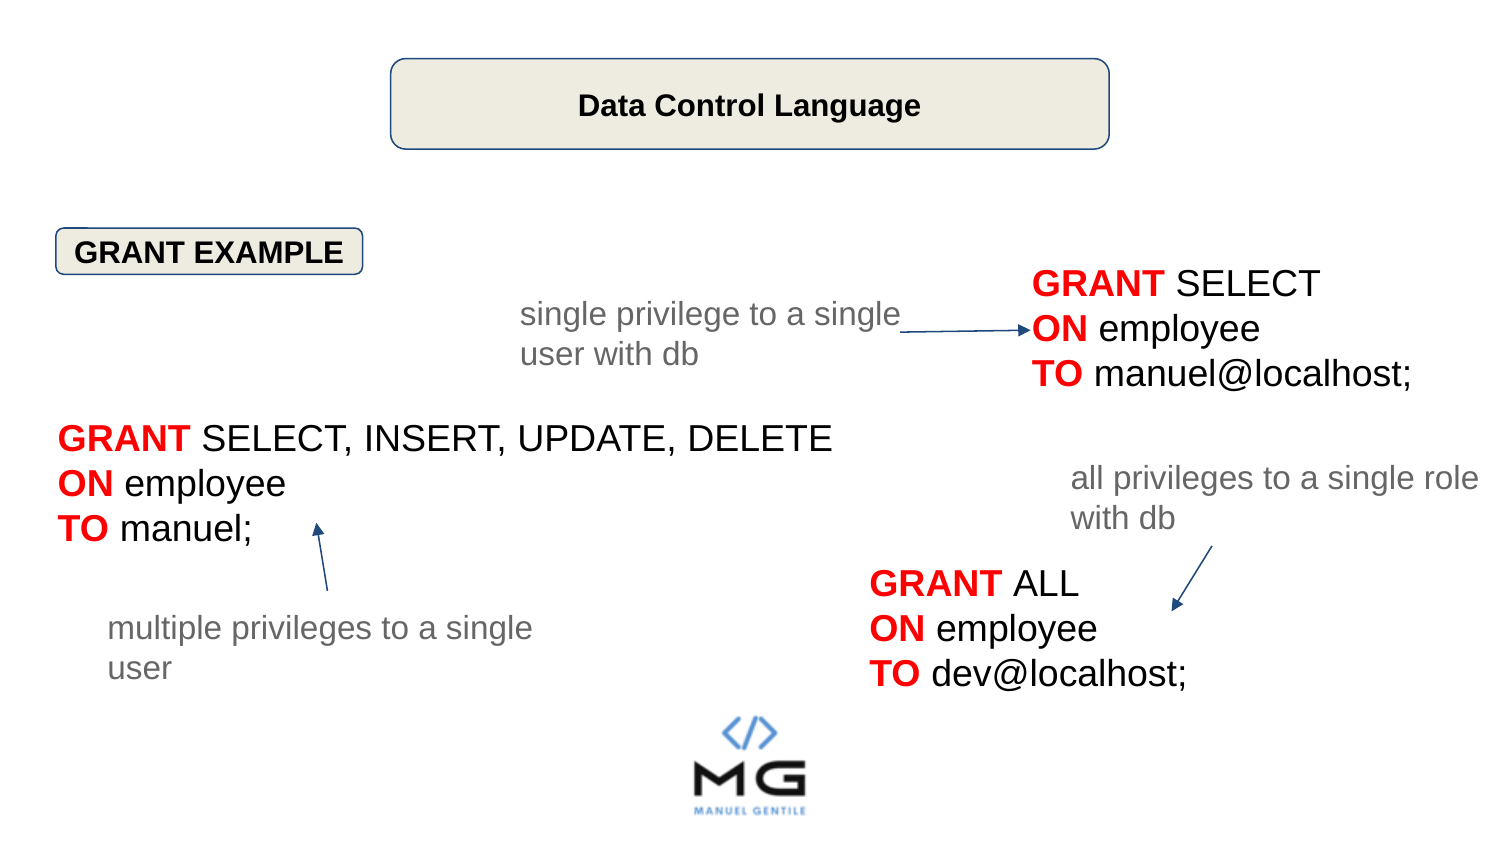

Data Control Language
GRANT EXAMPLE
GRANT SELECT
ON employee
TO manuel@localhost;
single privilege to a single user with db
GRANT SELECT, INSERT, UPDATE, DELETE
ON employee
TO manuel;
all privileges to a single role with db
GRANT ALL
ON employee
TO dev@localhost;
multiple privileges to a single user